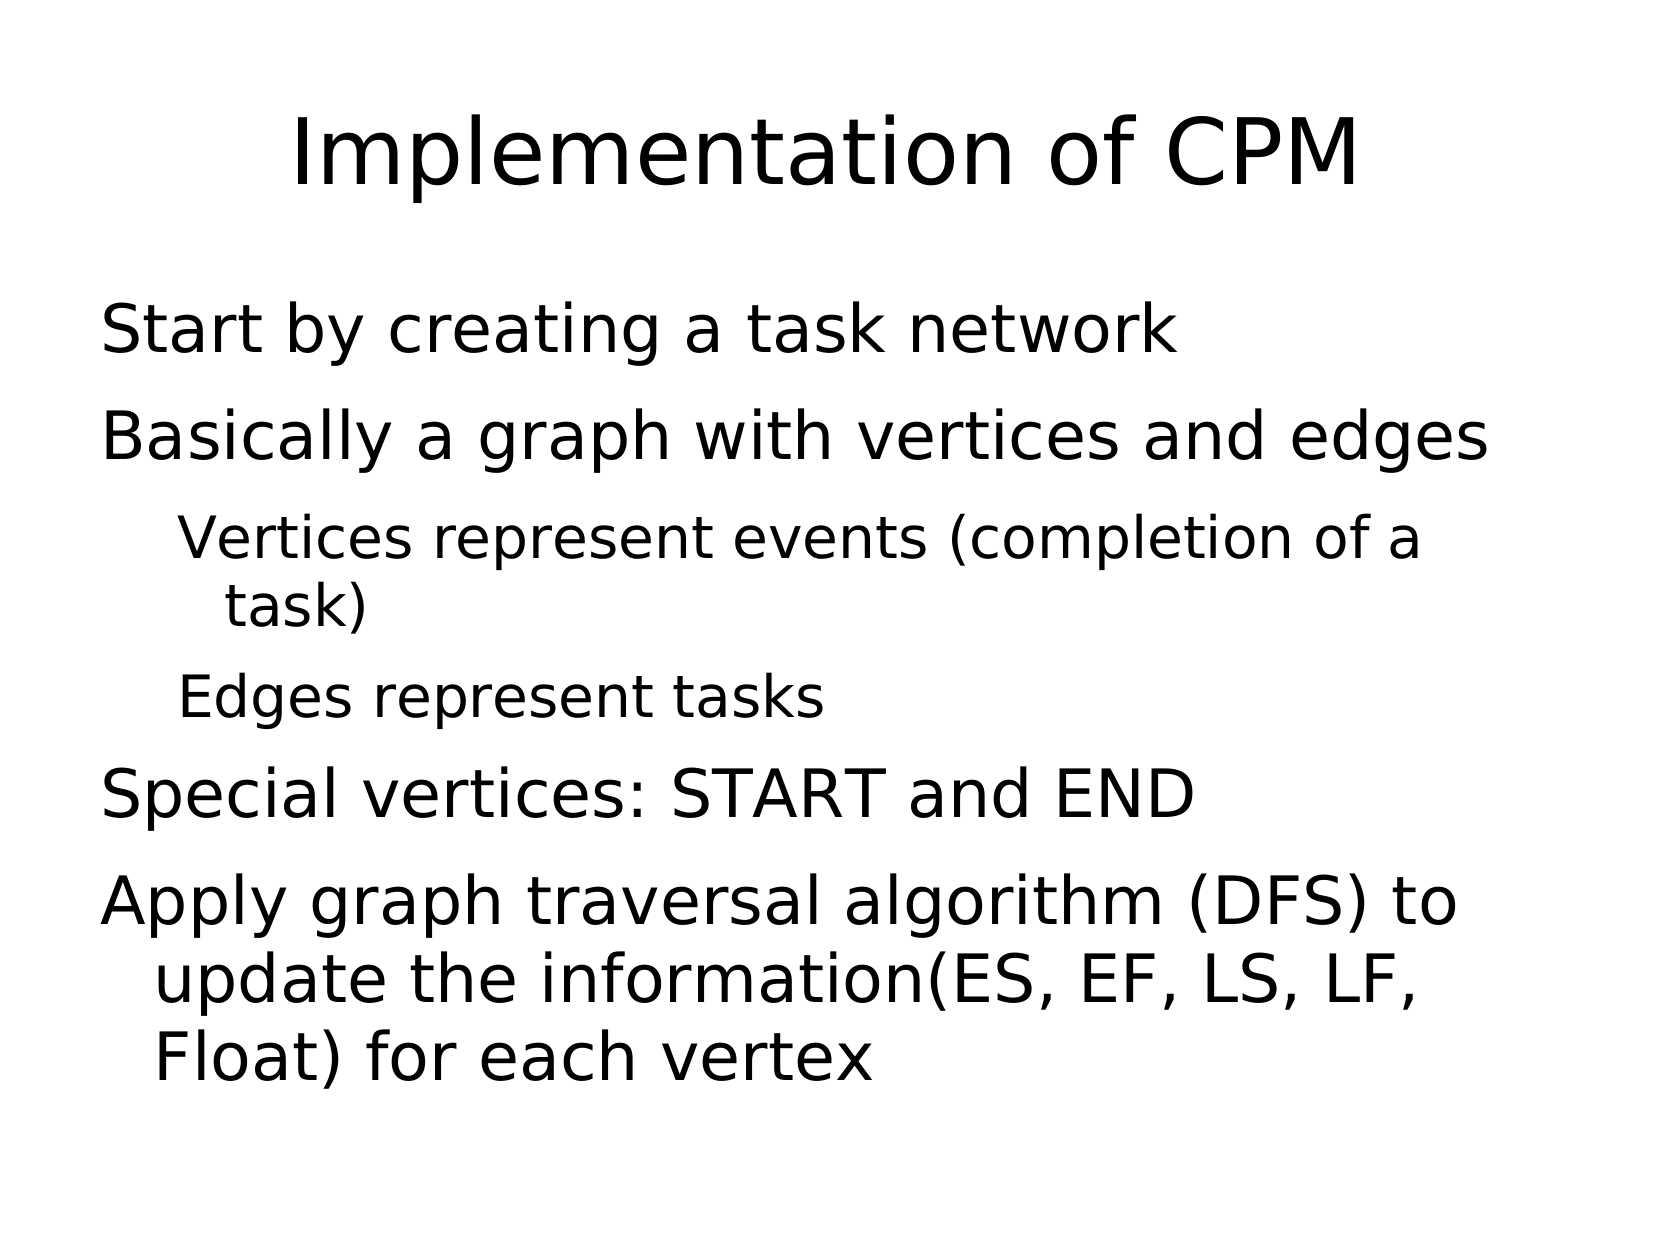

# Implementation of CPM
Start by creating a task network
Basically a graph with vertices and edges
Vertices represent events (completion of a task)
Edges represent tasks
Special vertices: START and END
Apply graph traversal algorithm (DFS) to update the information(ES, EF, LS, LF, Float) for each vertex